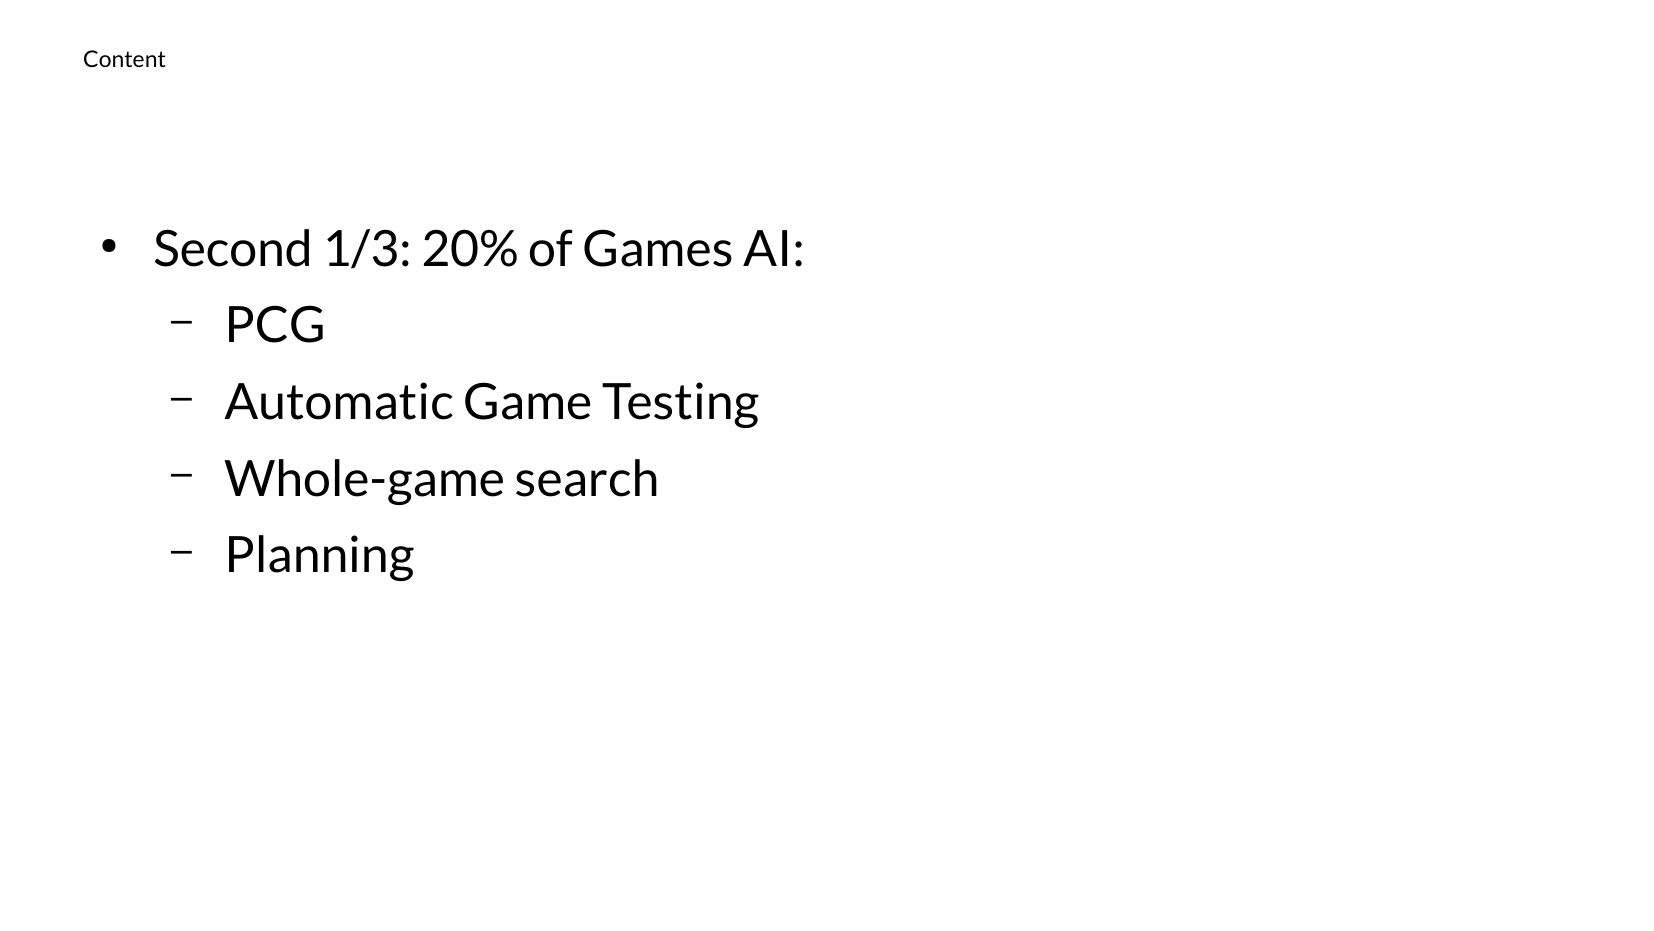

# Content
Second 1/3: 20% of Games AI:
PCG
Automatic Game Testing
Whole-game search
Planning